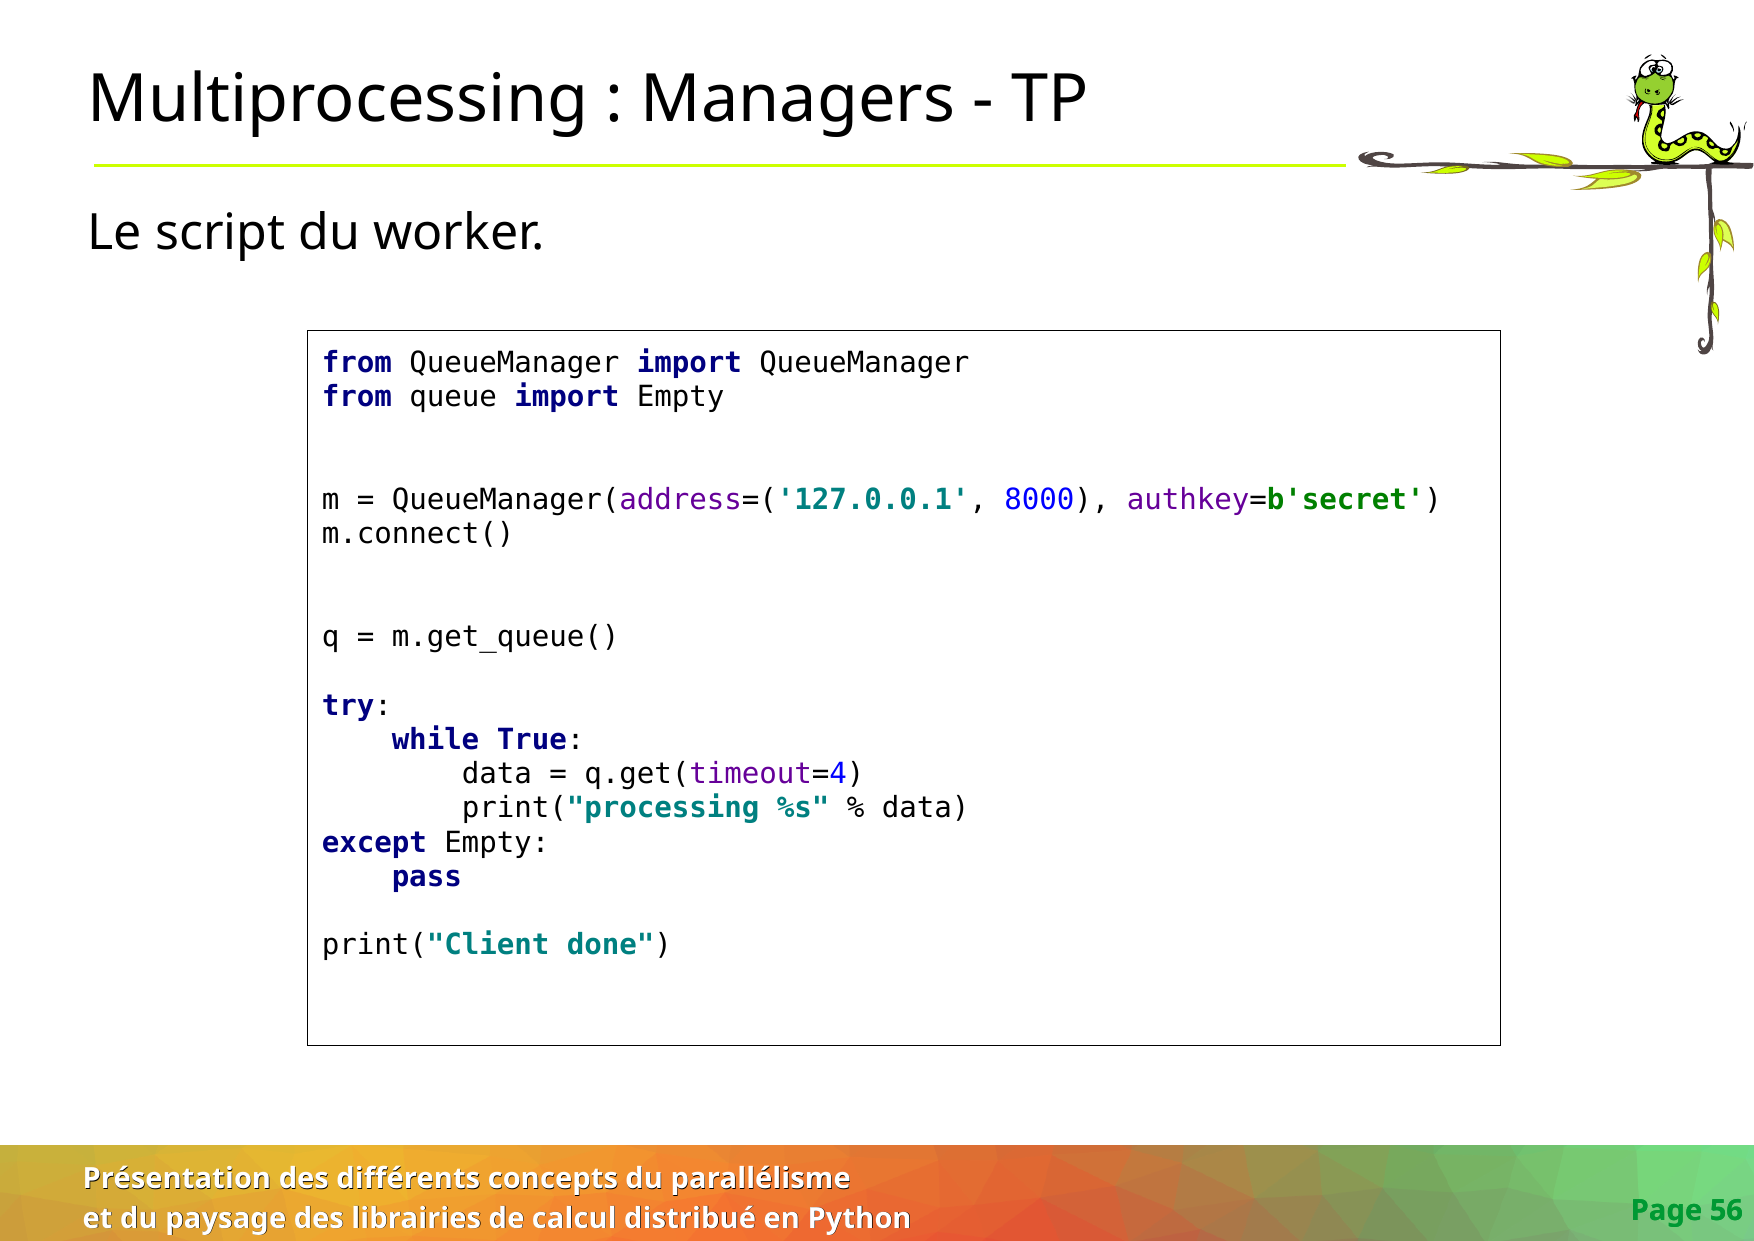

# Multiprocessing : Managers - TP
Le script du worker.
from QueueManager import QueueManager
from queue import Empty
m = QueueManager(address=('127.0.0.1', 8000), authkey=b'secret')
m.connect()
q = m.get_queue()
try:
 while True:
 data = q.get(timeout=4)
 print("processing %s" % data)
except Empty:
 pass
print("Client done")
56